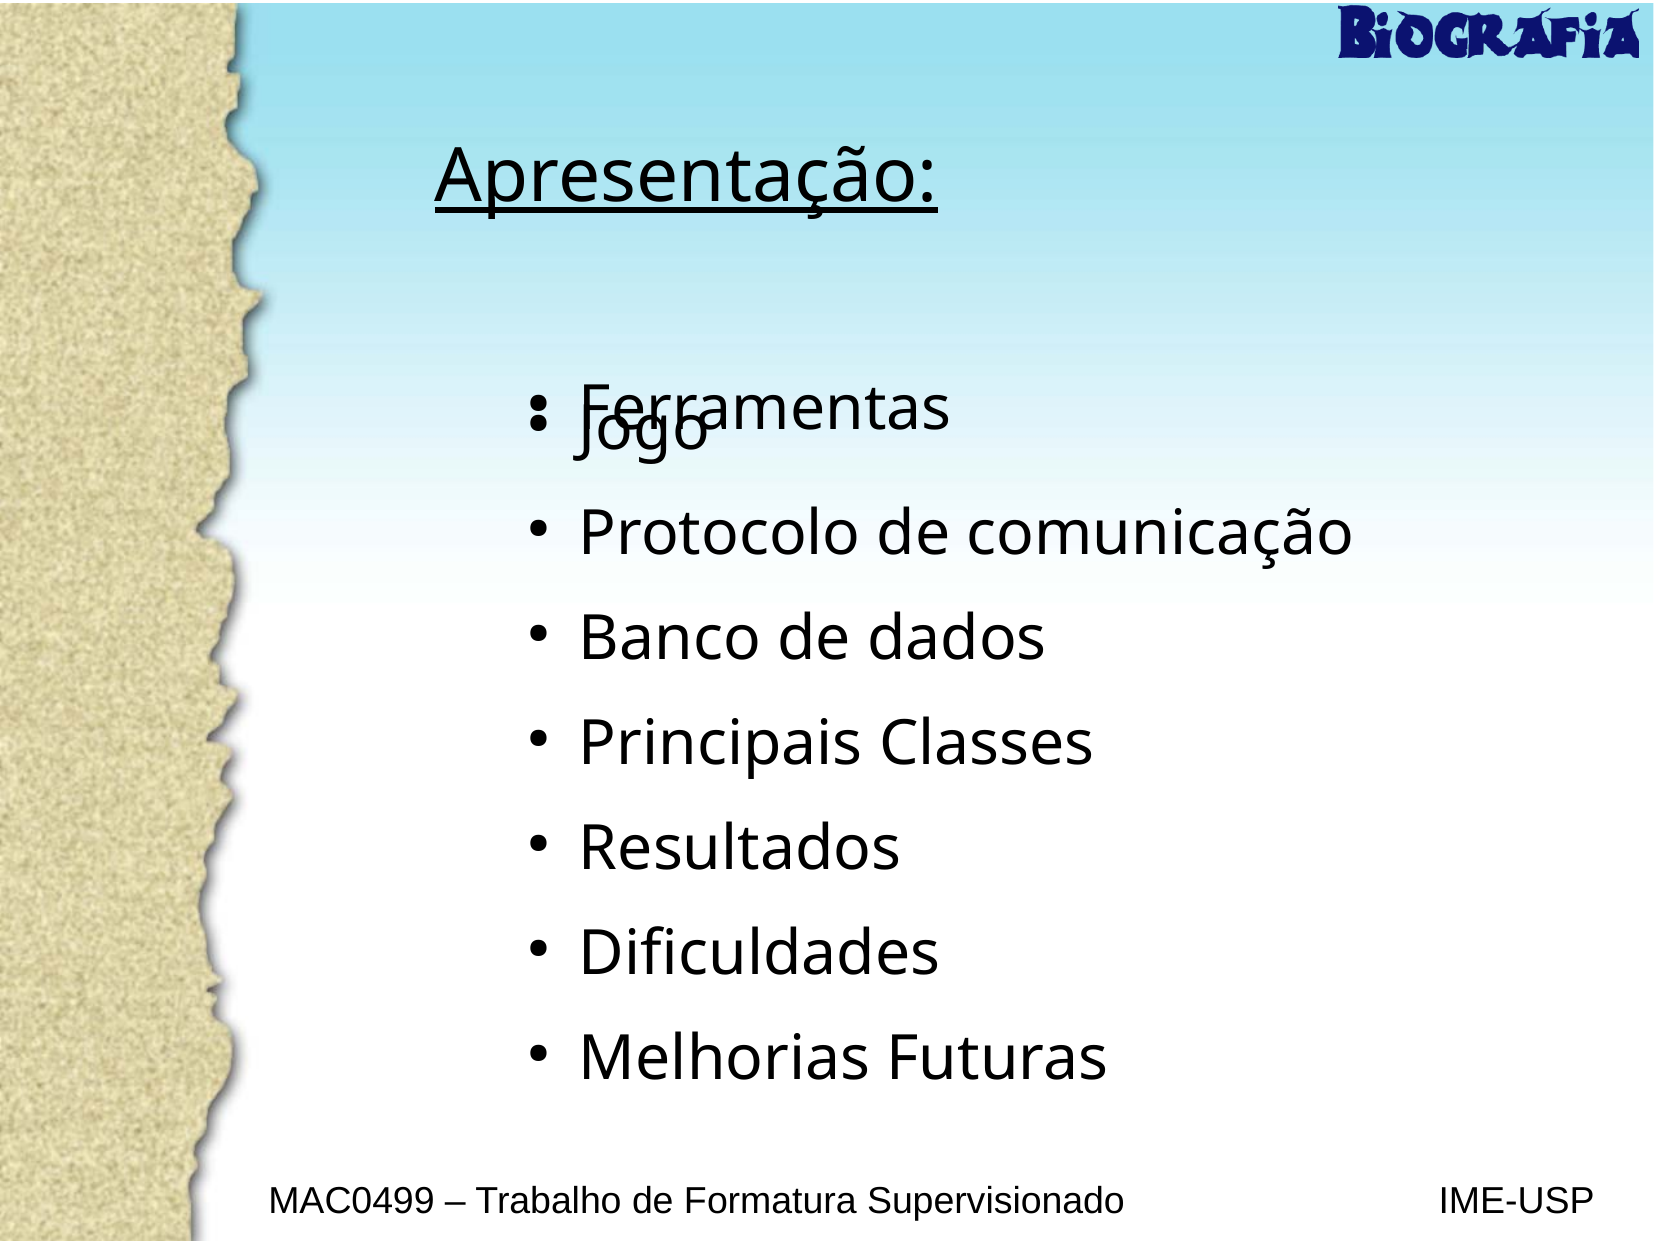

Apresentação:
 Ferramentas
 Jogo
 Protocolo de comunicação
 Banco de dados
 Principais Classes
 Resultados
 Dificuldades
 Melhorias Futuras
	 MAC0499 – Trabalho de Formatura Supervisionado IME-USP